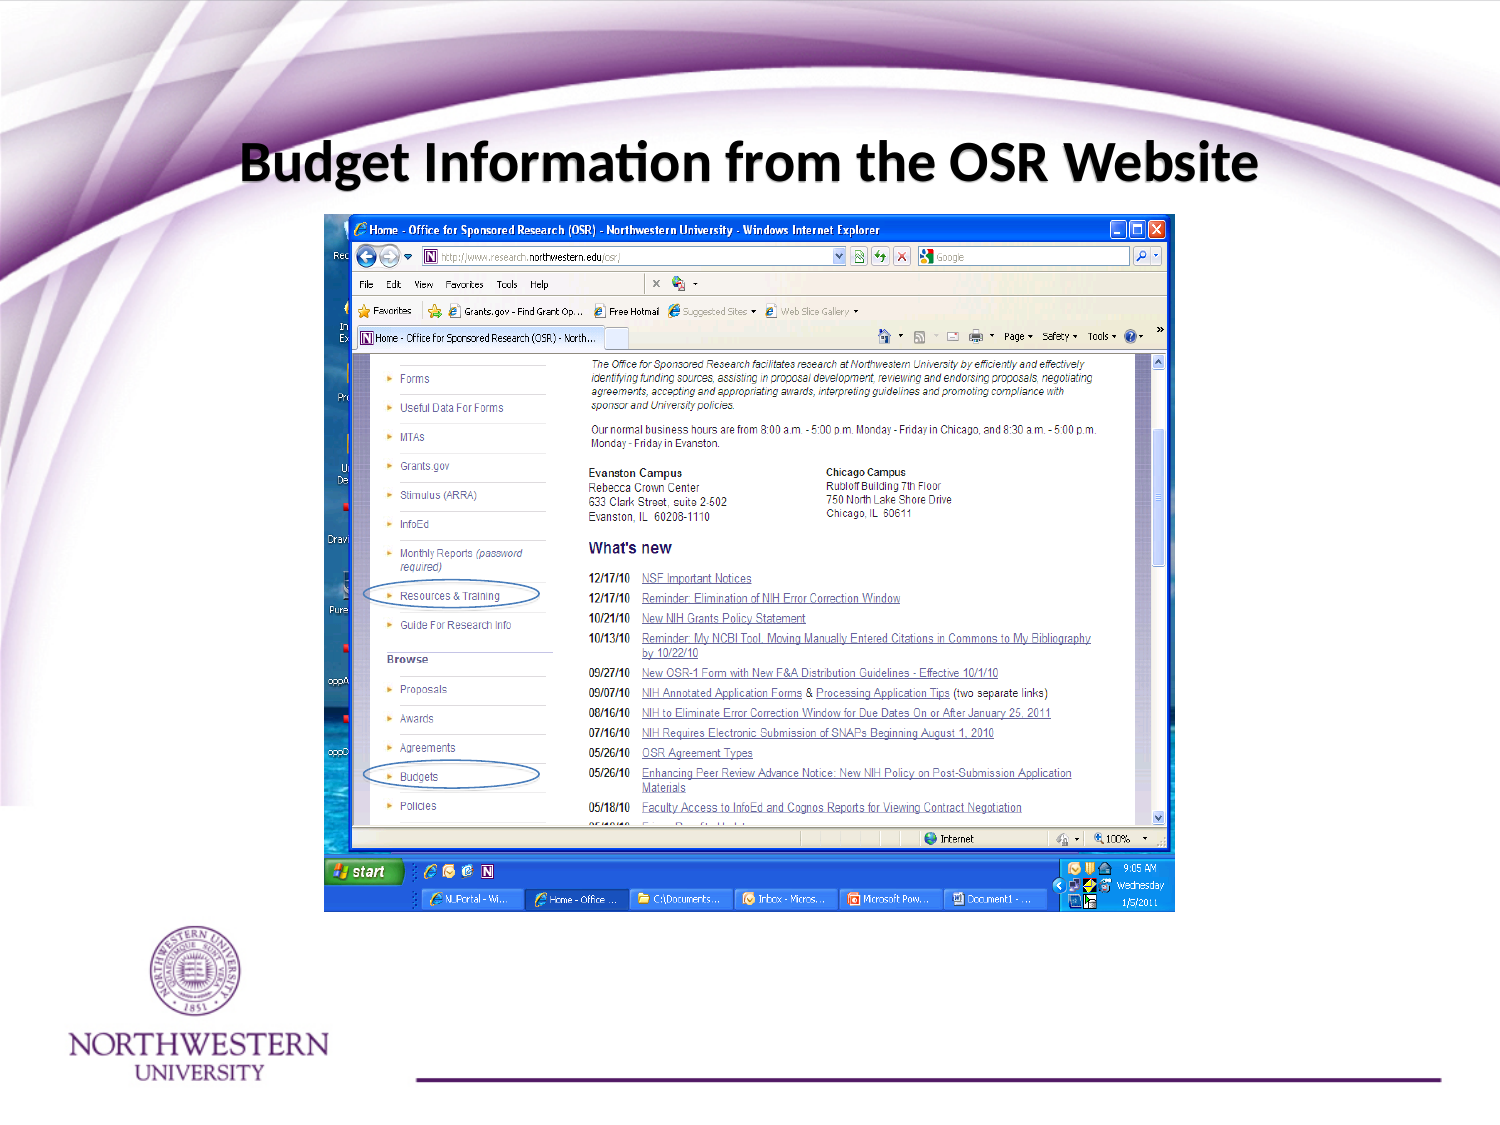

# Budget Information from the OSR Website